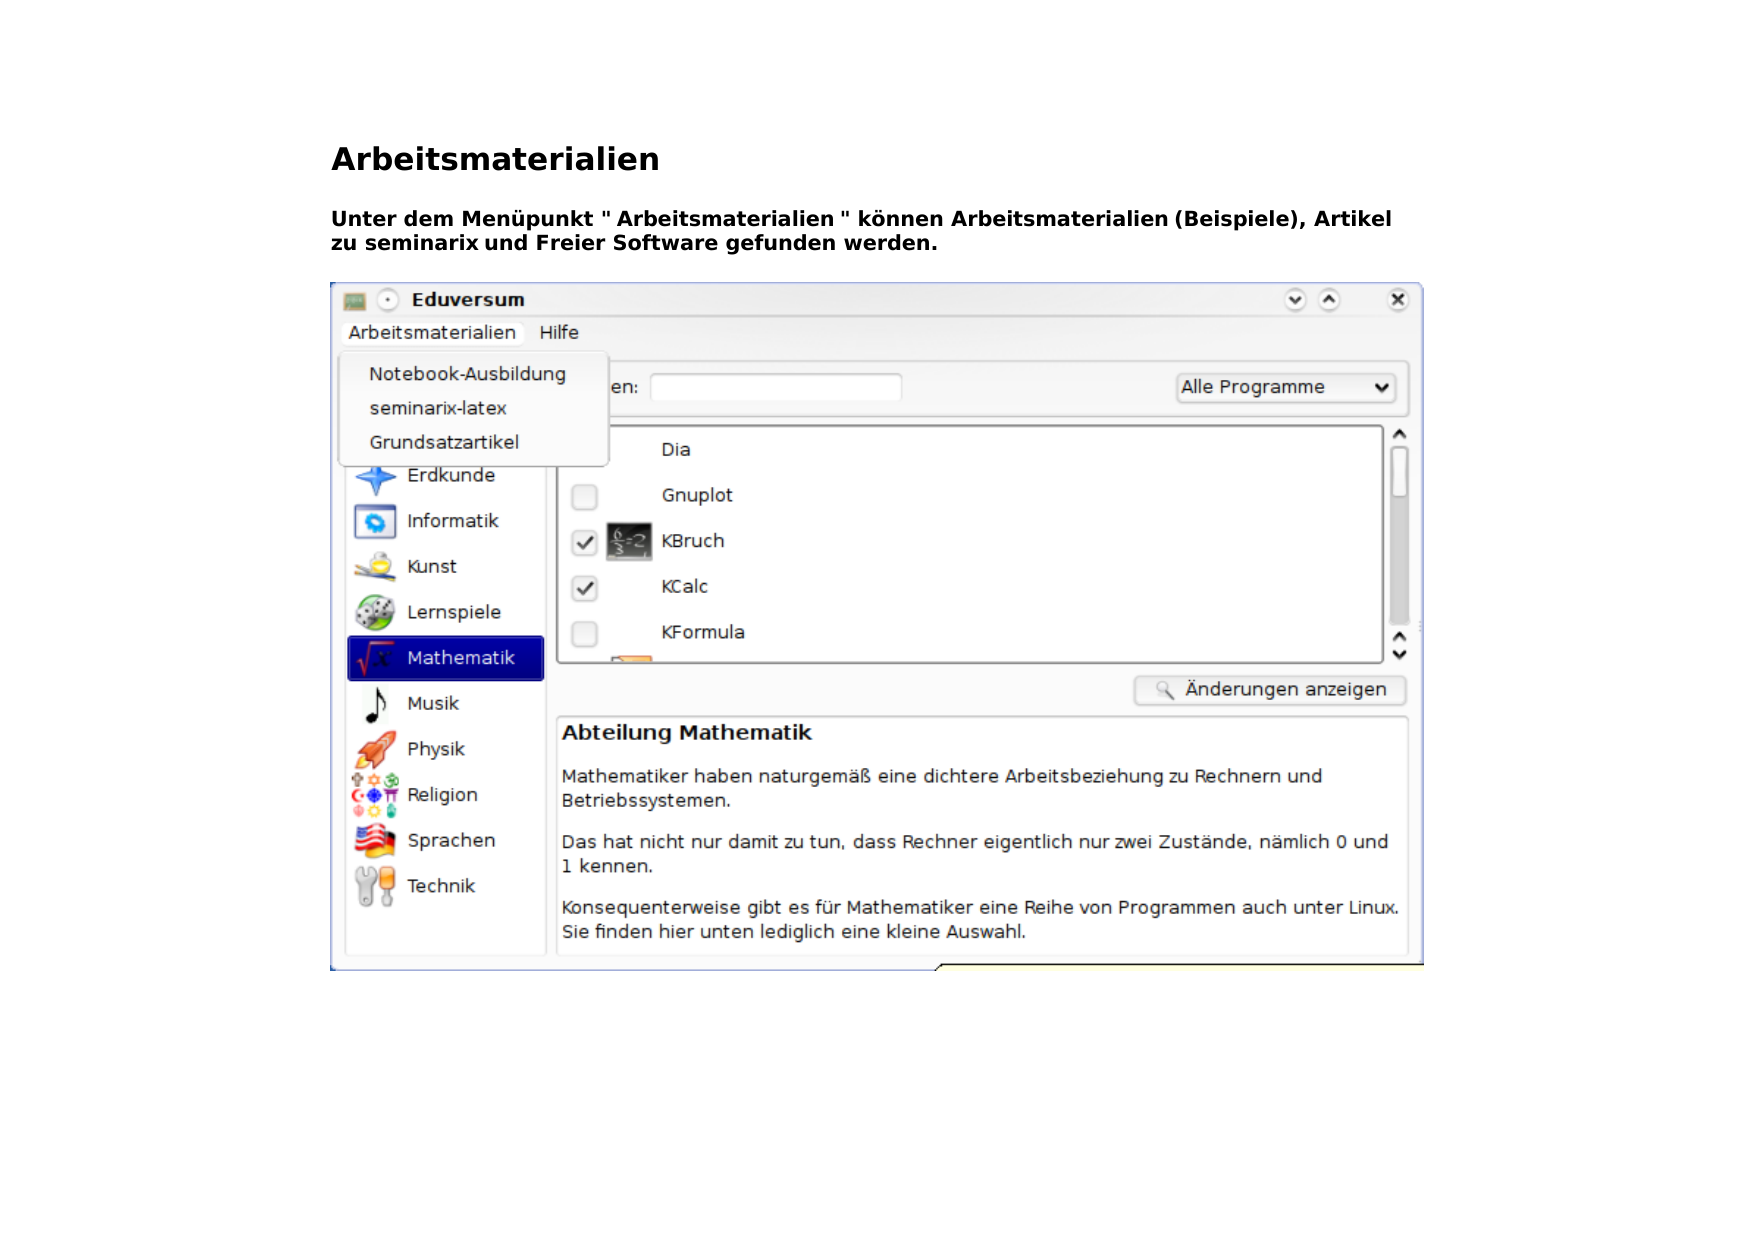

Arbeitsmaterialien
Unter dem Menüpunkt " Arbeitsmaterialien " können Arbeitsmaterialien (Beispiele), Artikel zu seminarix und Freier Software gefunden werden.